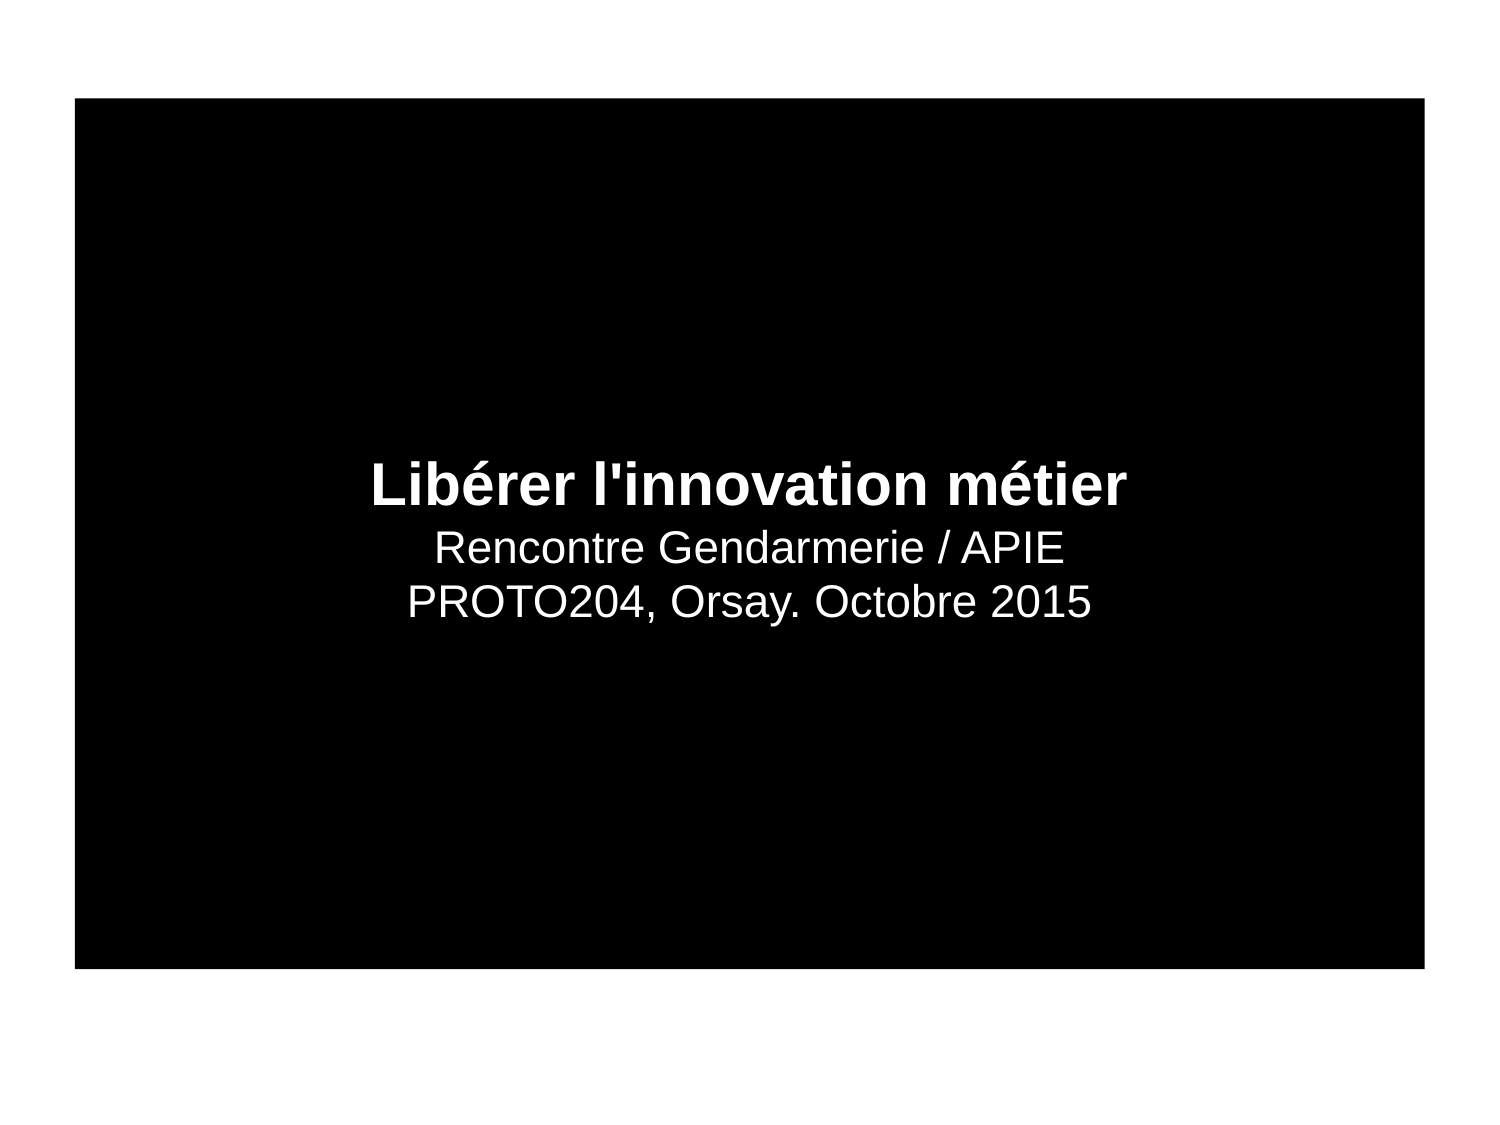

Libérer l'innovation métier
Rencontre Gendarmerie / APIE
PROTO204, Orsay. Octobre 2015